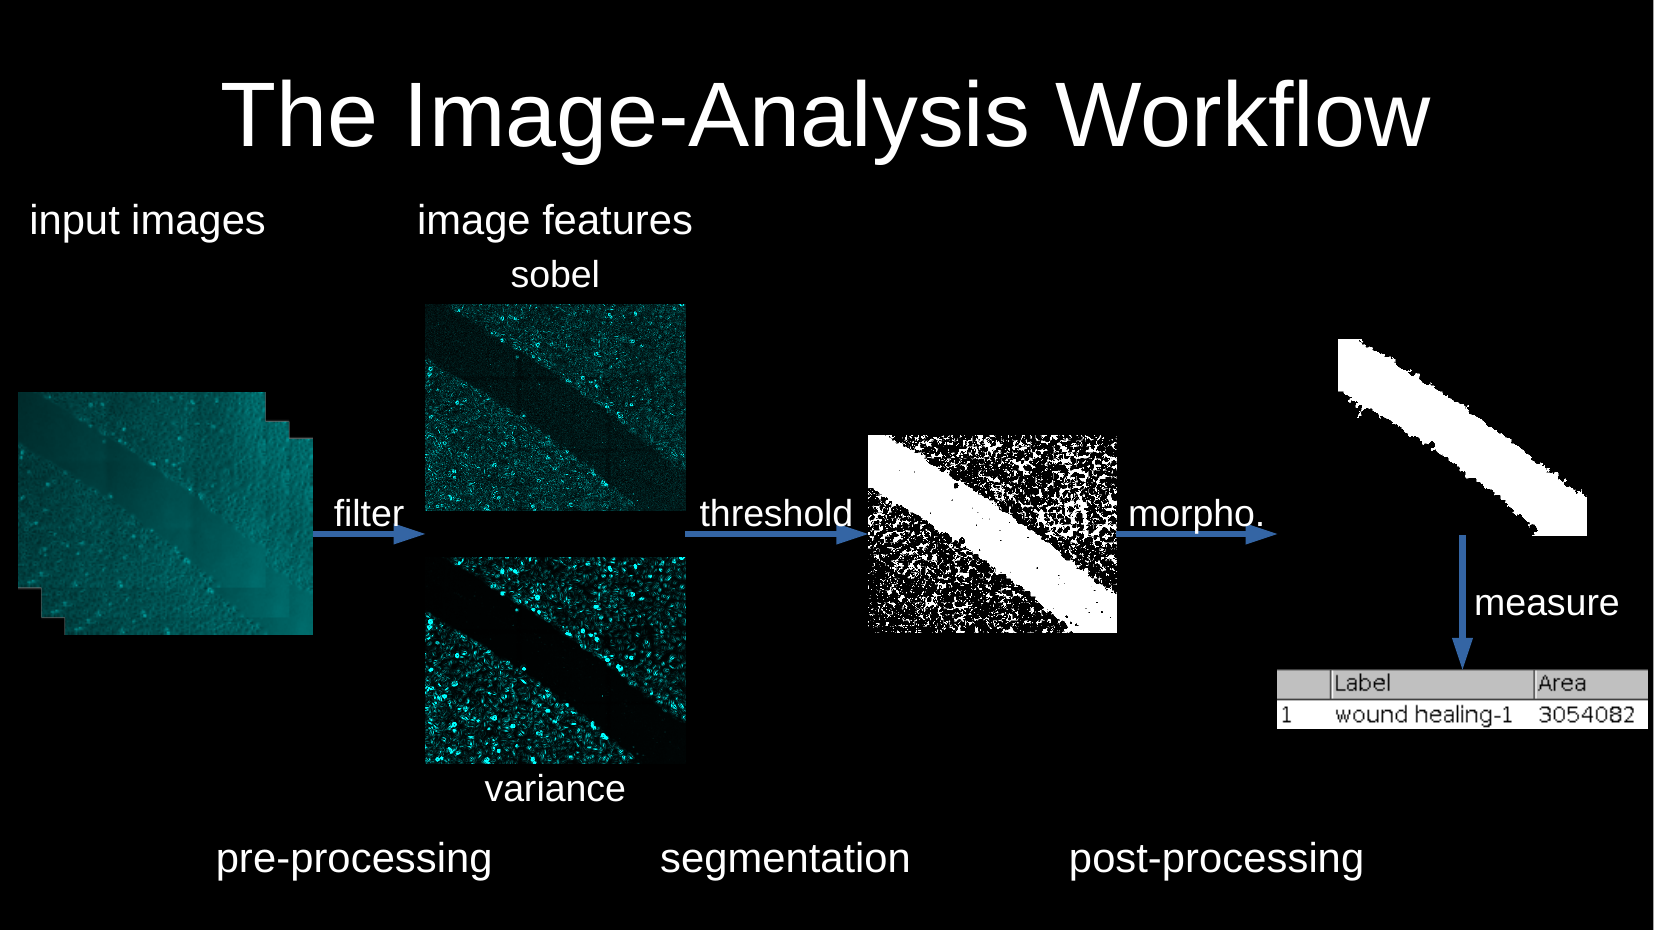

# The Image-Analysis Workflow
input images
image features
sobel
variance
pre-processing
segmentation
post-processing